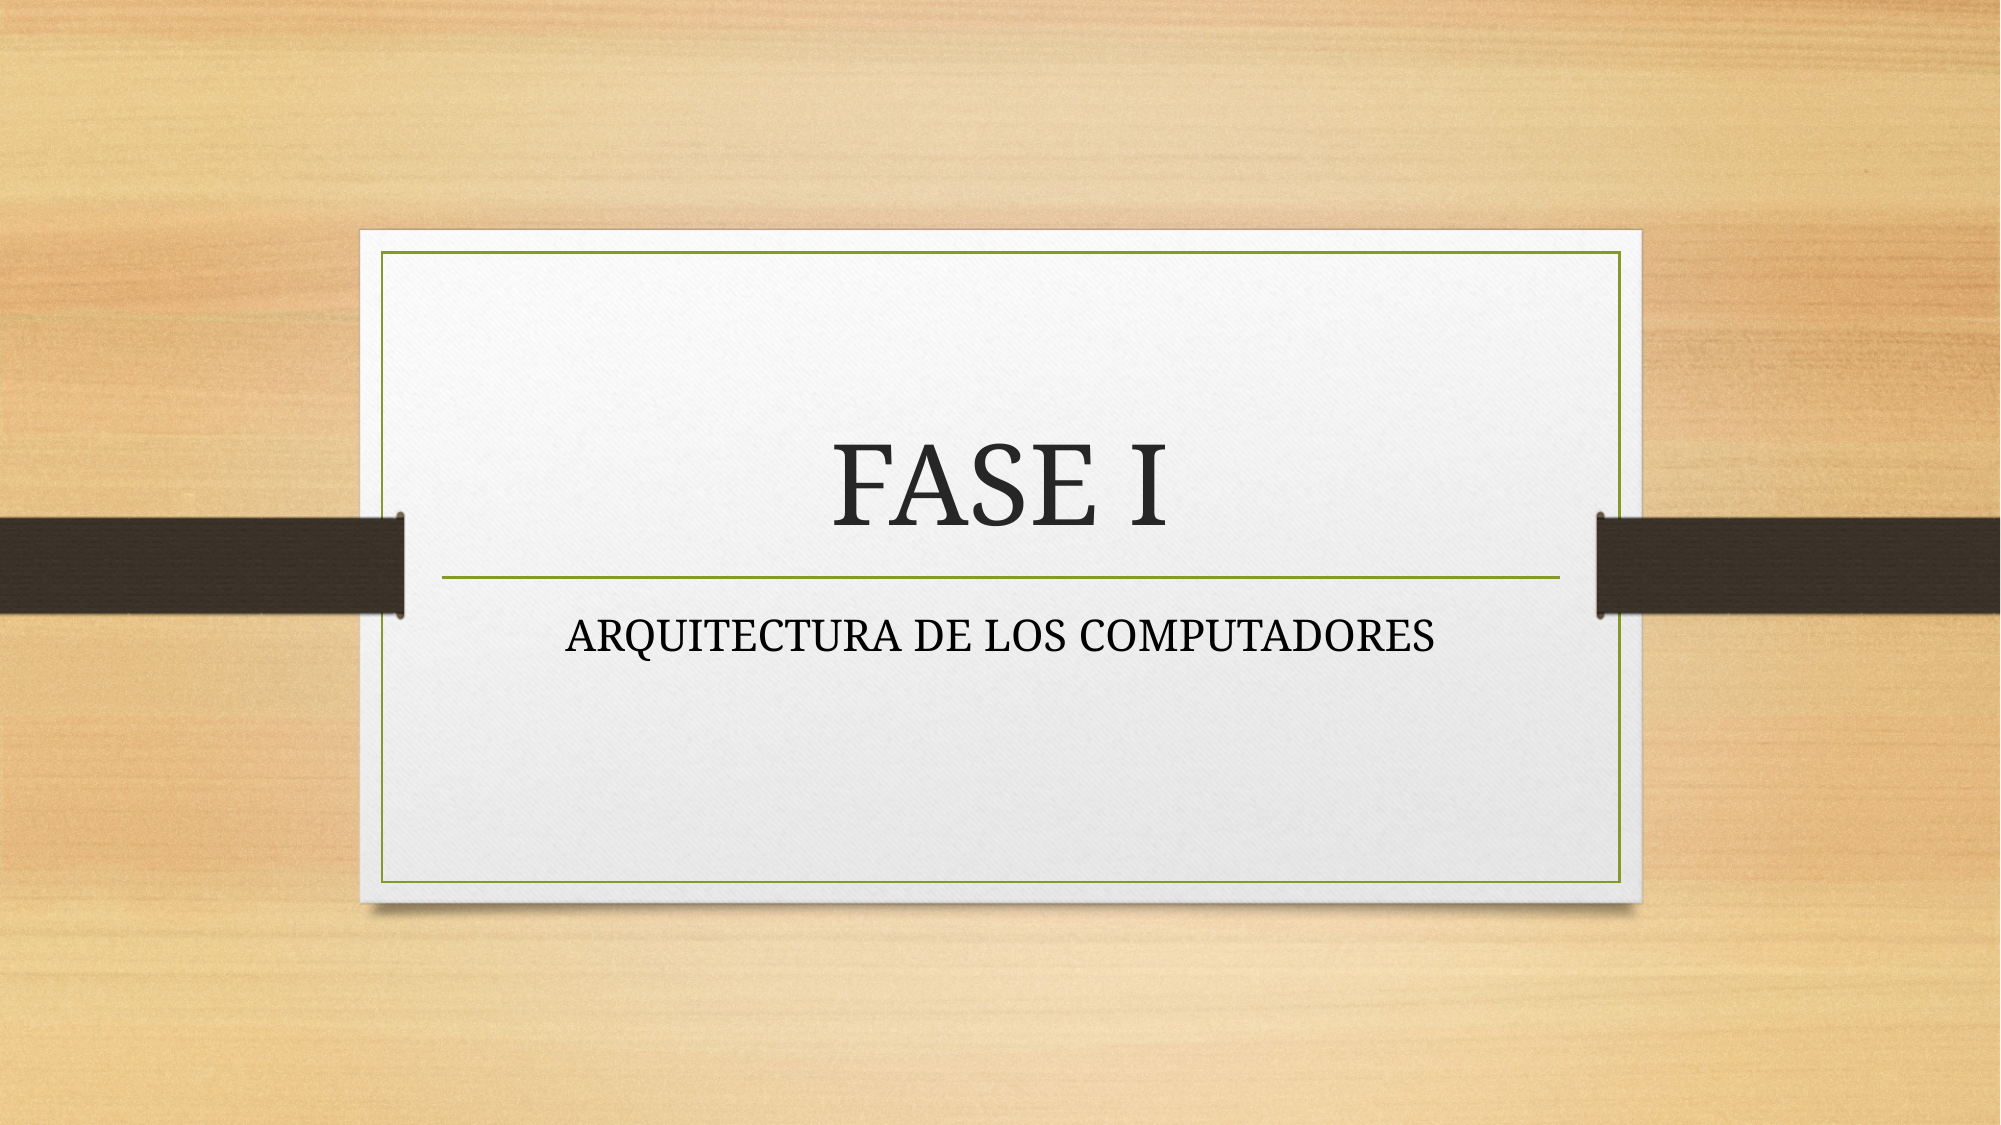

# FASE I
ARQUITECTURA DE LOS COMPUTADORES